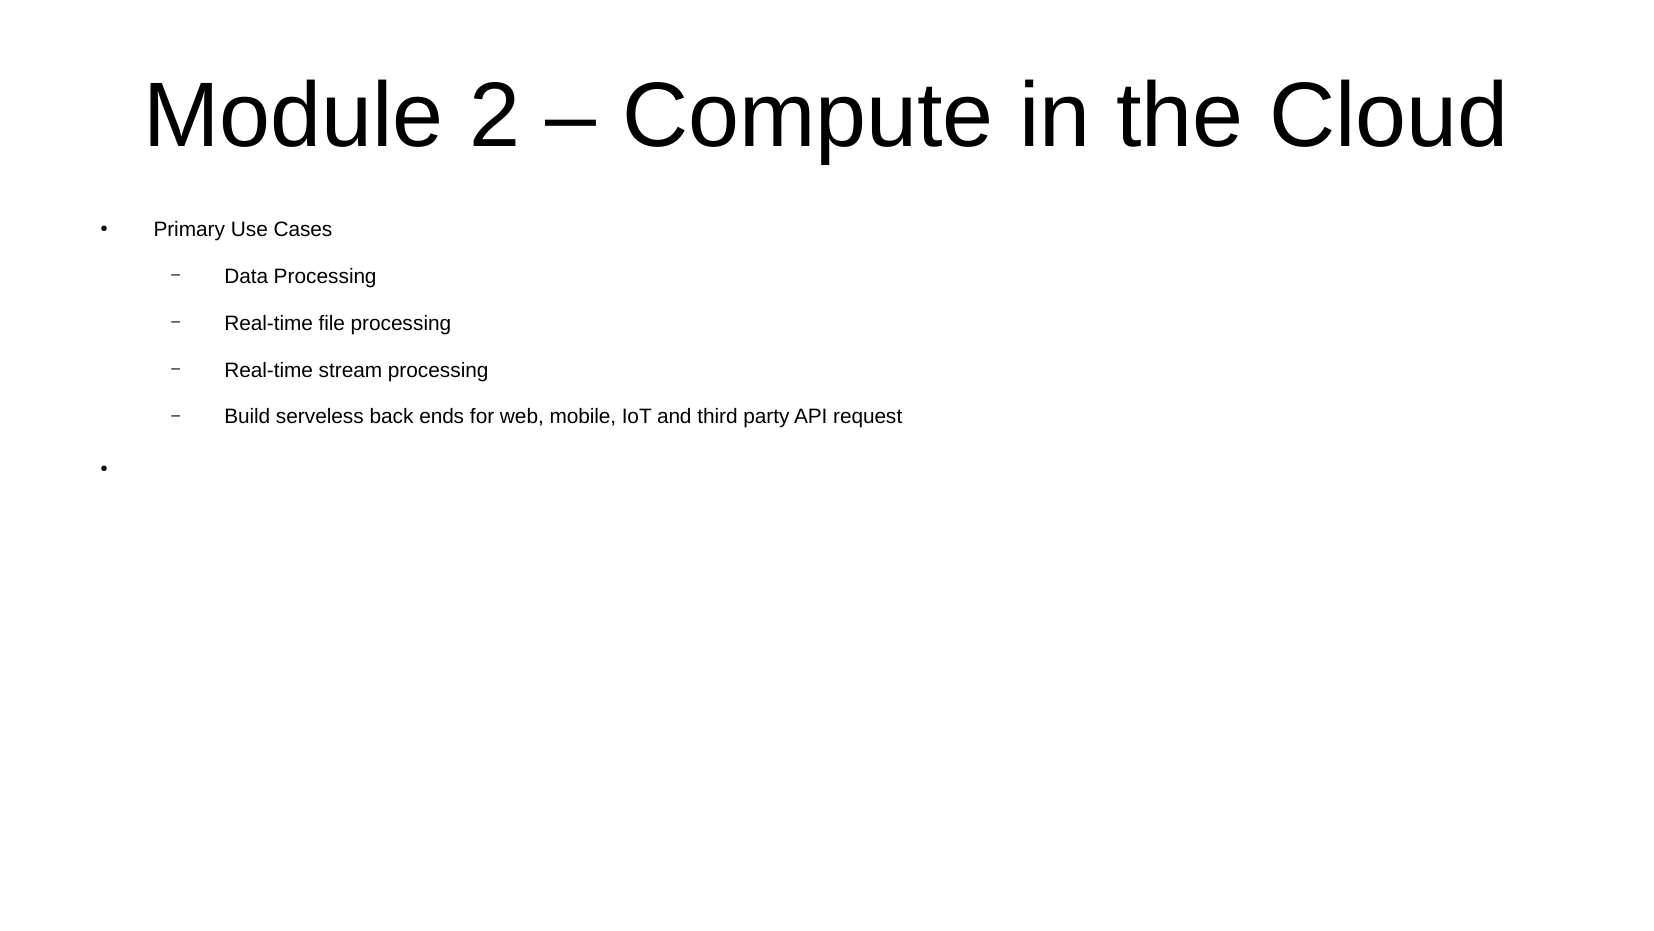

# Module 2 – Compute in the Cloud
Primary Use Cases
Data Processing
Real-time file processing
Real-time stream processing
Build serveless back ends for web, mobile, IoT and third party API request